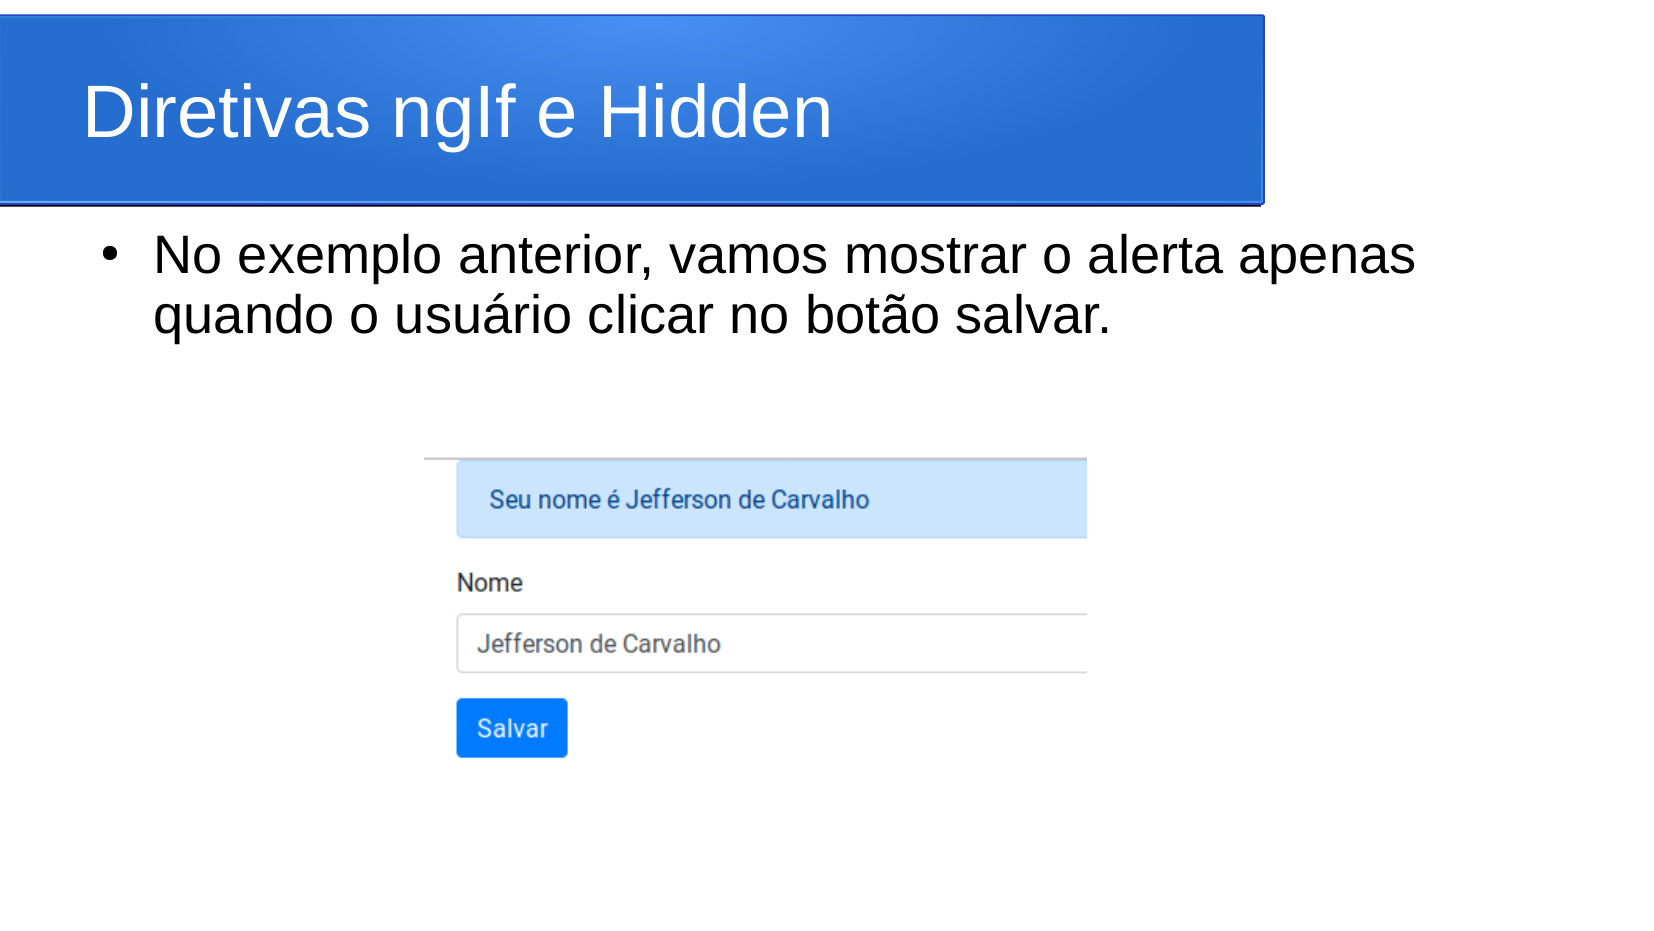

# Diretivas ngIf e Hidden
No exemplo anterior, vamos mostrar o alerta apenas quando o usuário clicar no botão salvar.